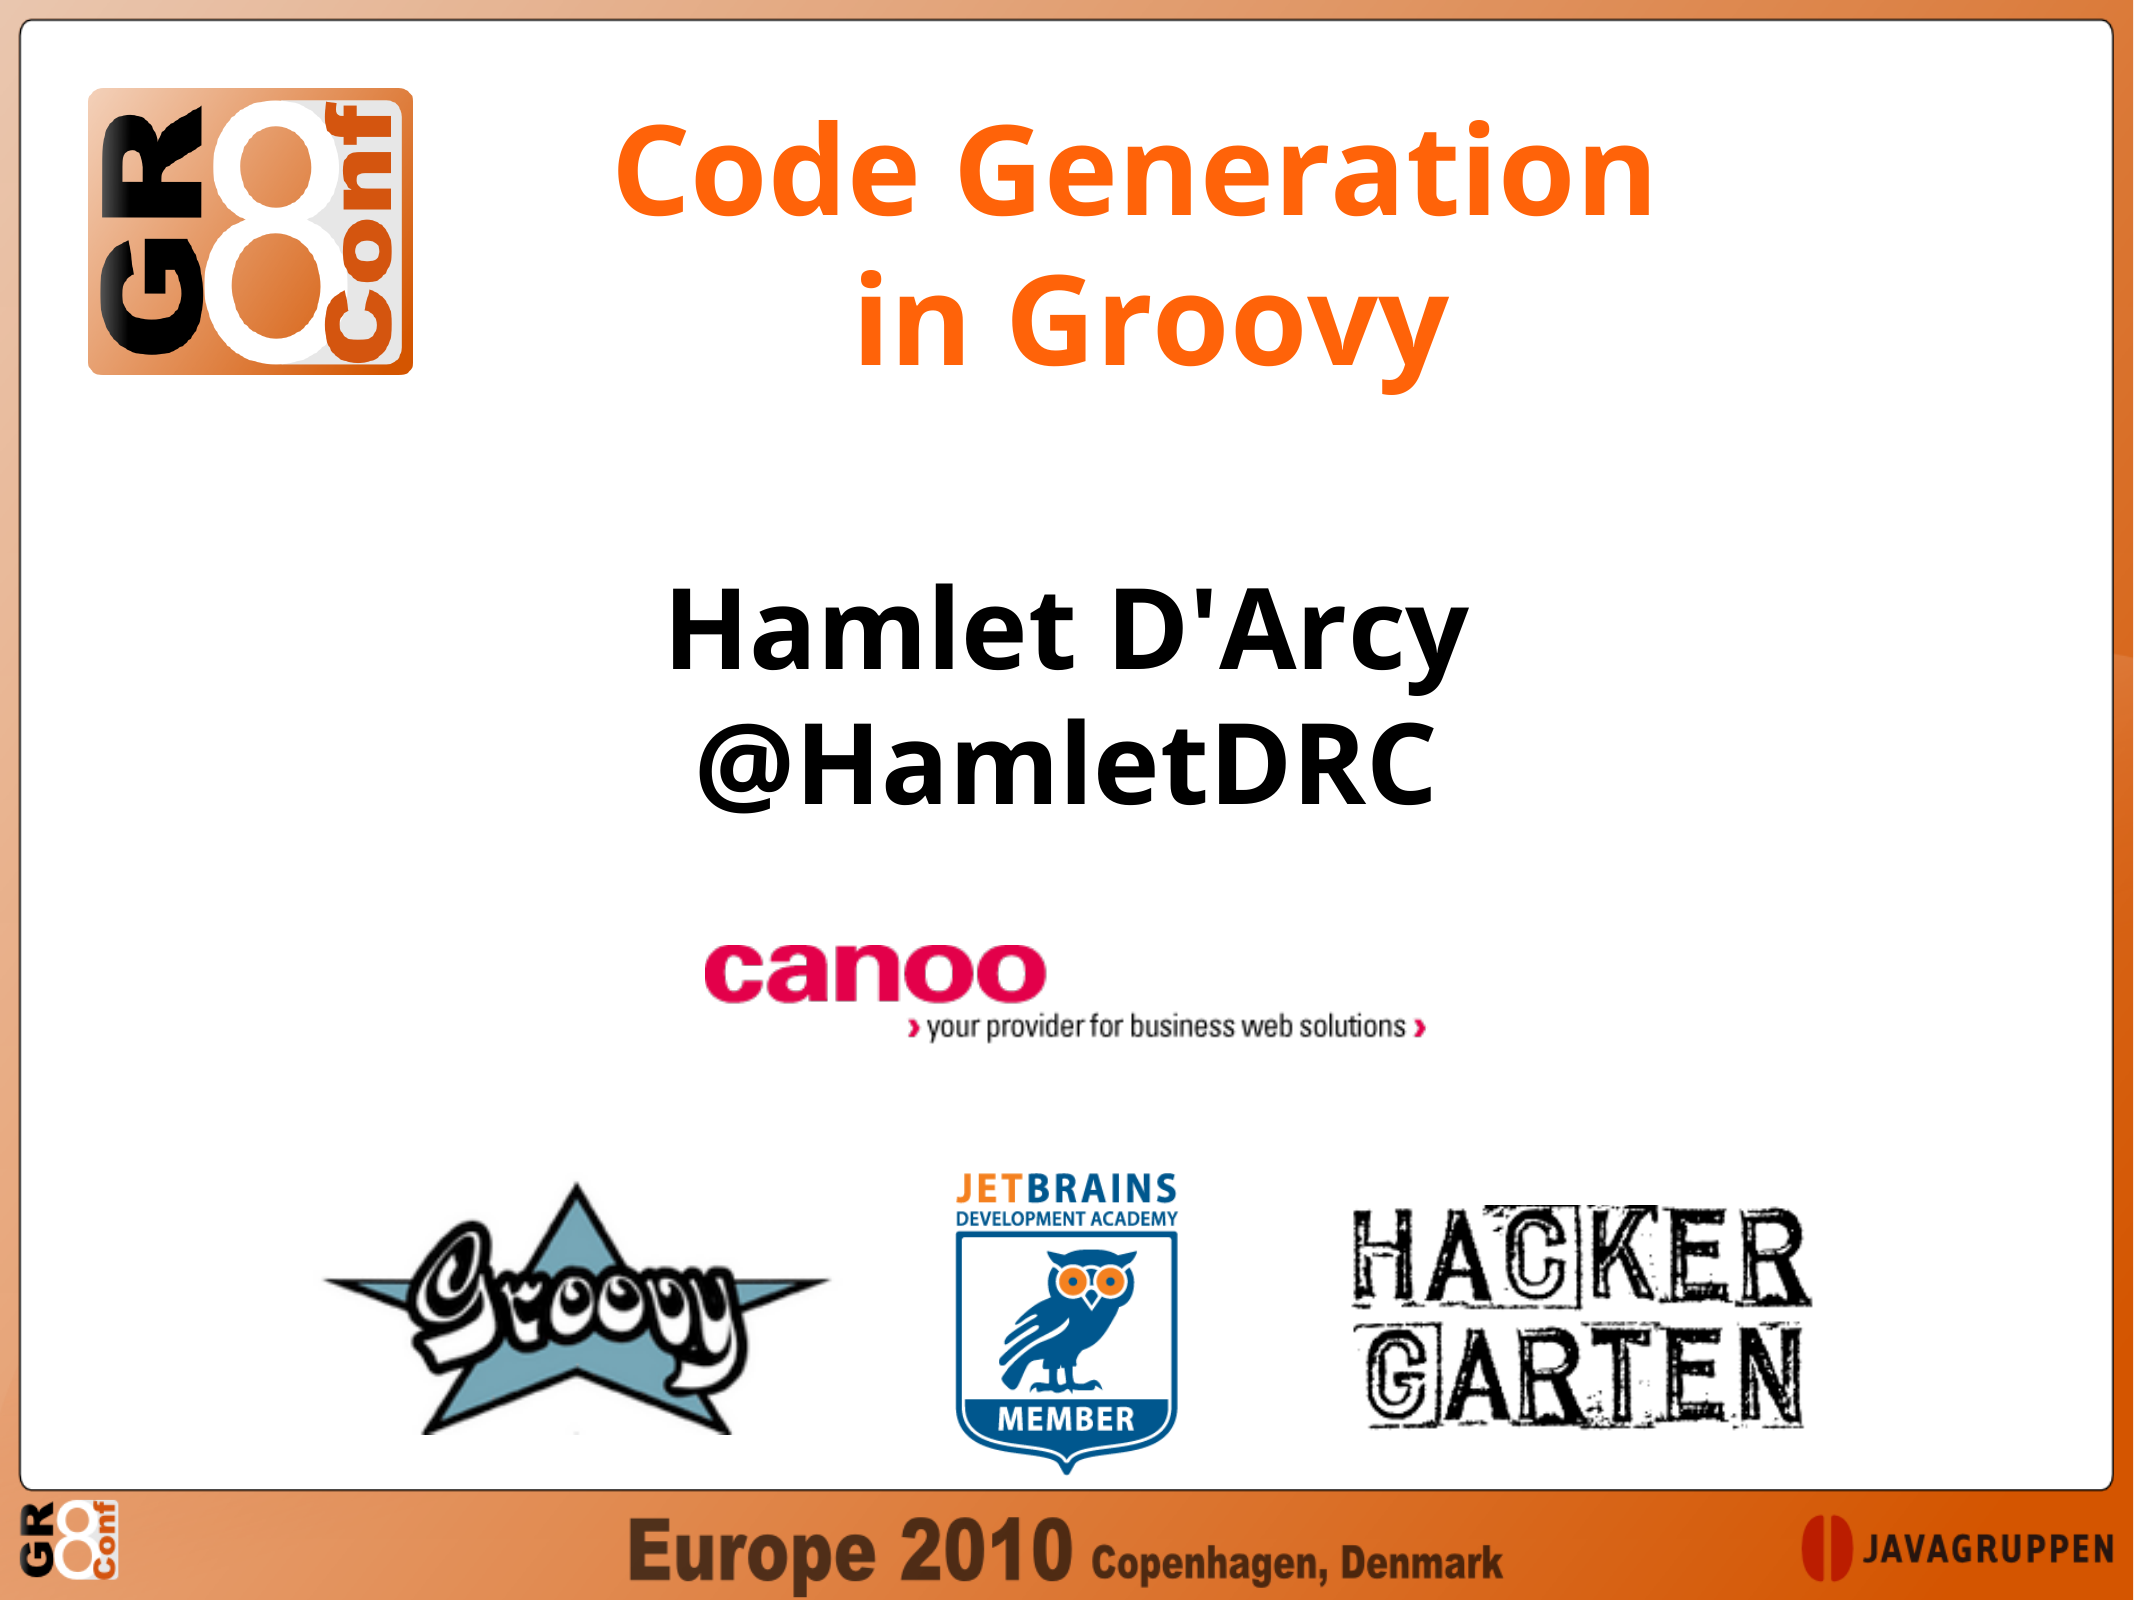

Code Generation
in Groovy
Hamlet D'Arcy
@HamletDRC